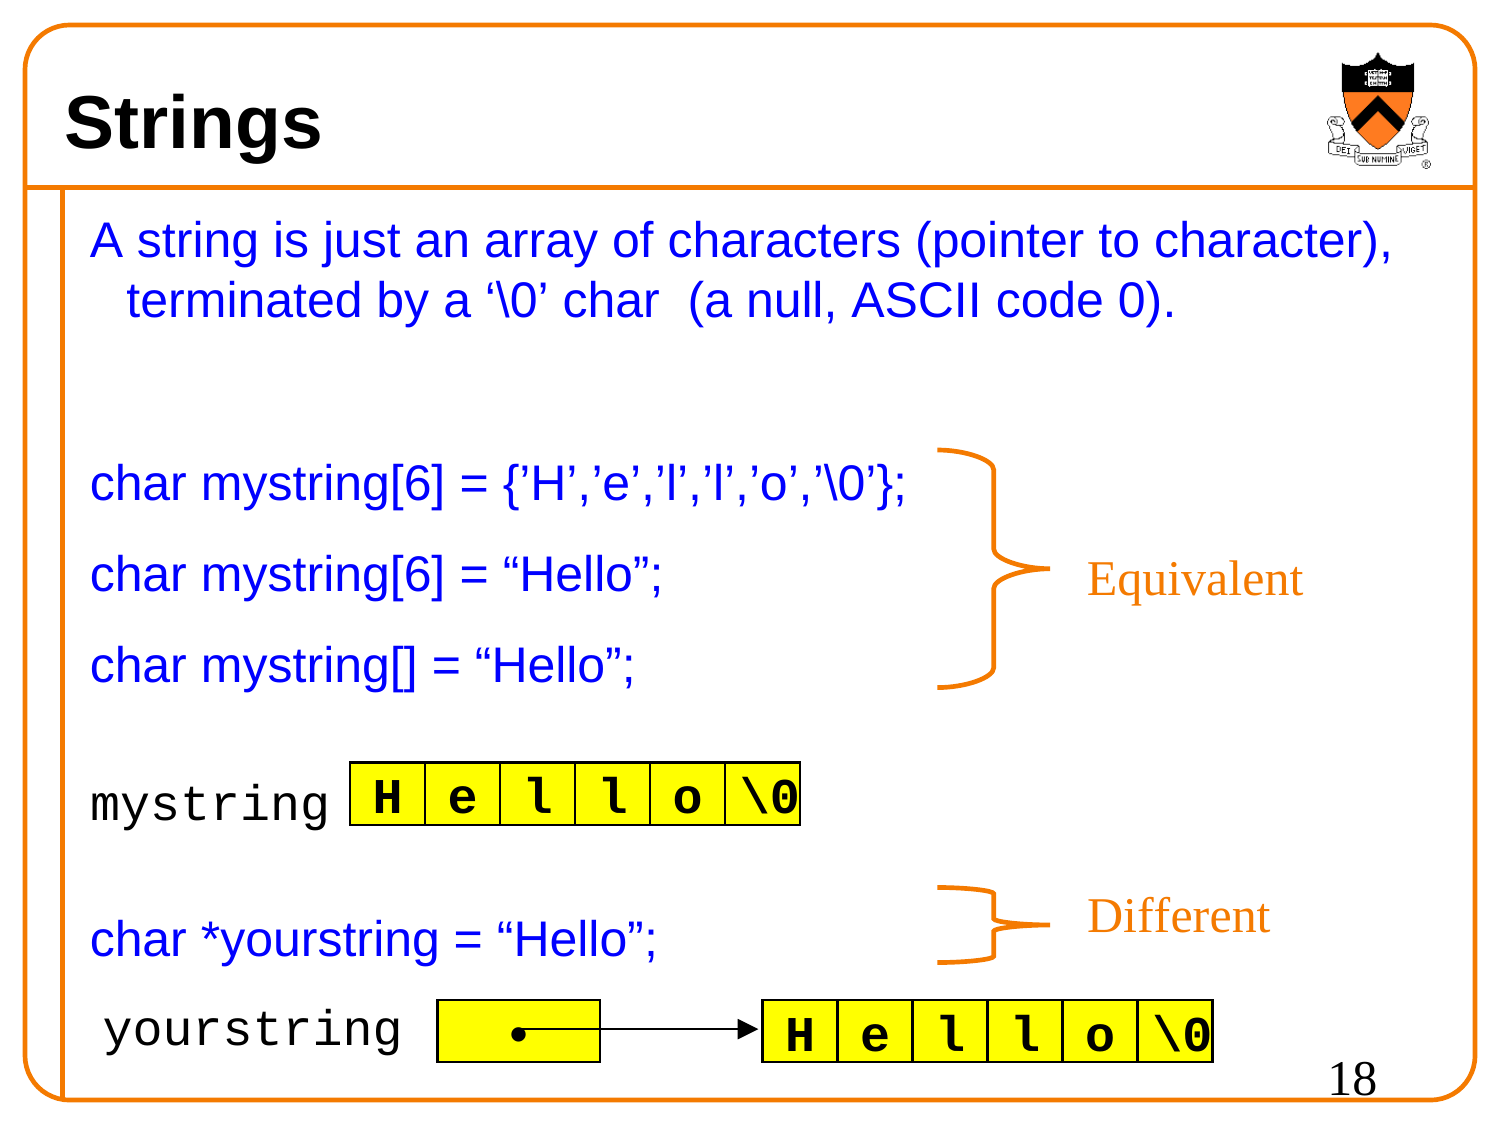

# Strings
A string is just an array of characters (pointer to character), terminated by a ‘\0’ char (a null, ASCII code 0).
char mystring[6] = {’H’,’e’,’l’,’l’,’o’,’\0’};
char mystring[6] = “Hello”;
char mystring[] = “Hello”;
char *yourstring = “Hello”;
Equivalent
mystring
H
e
l
l
o
\0
yourstring
•
H
e
l
l
o
\0
Different
18